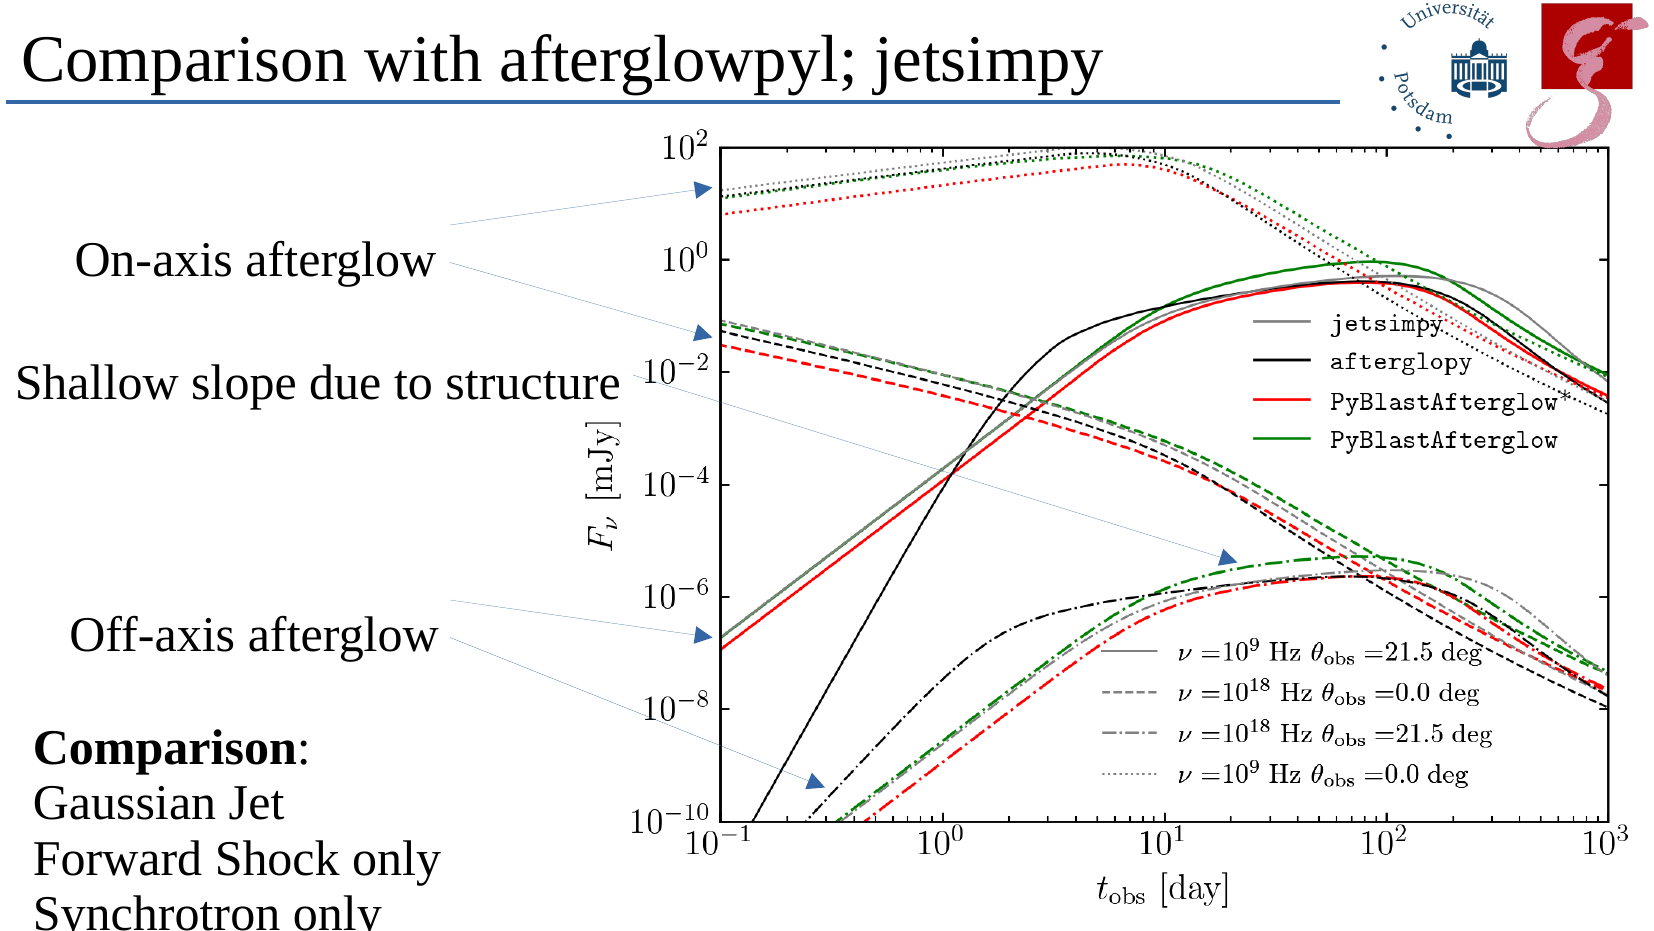

# Comparison with afterglowpyl; jetsimpy
On-axis afterglow
Shallow slope due to structure
Off-axis afterglow
Comparison:
Gaussian Jet
Forward Shock only
Synchrotron only